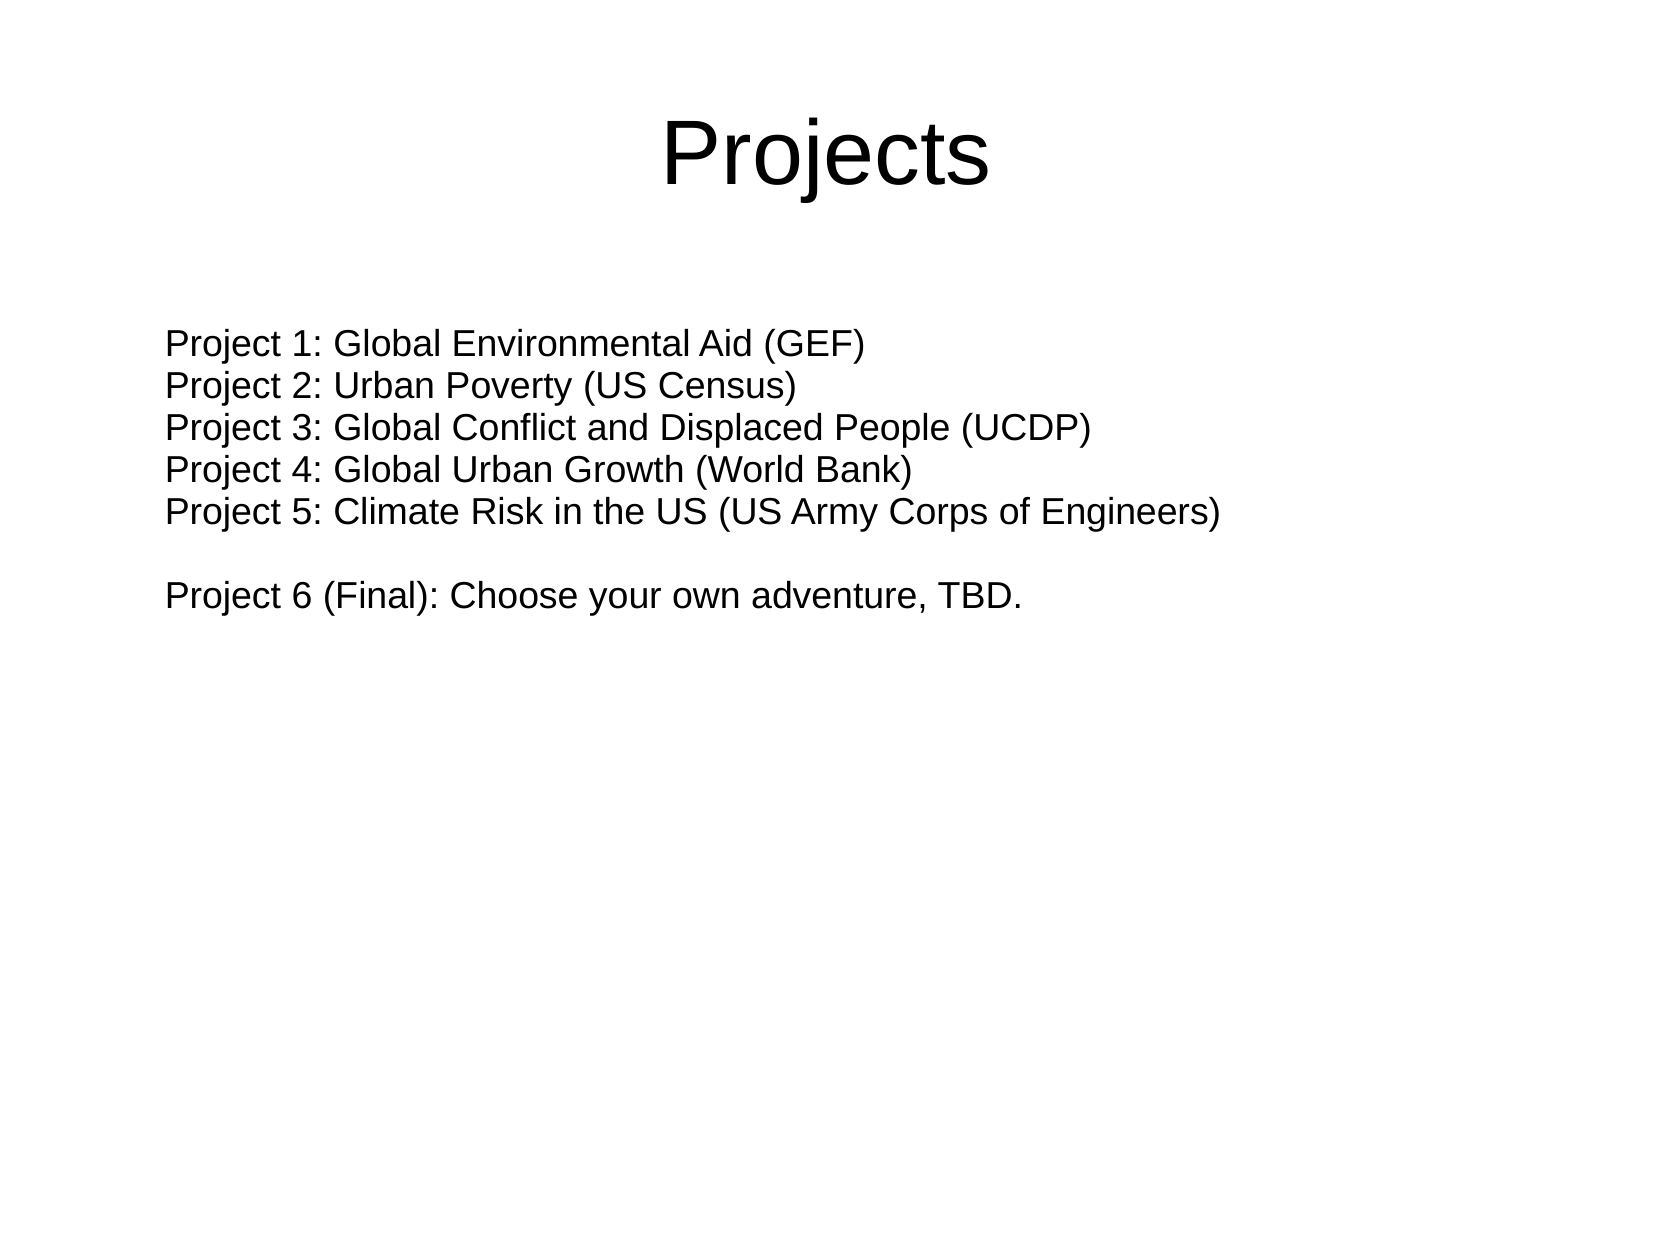

# Projects
Project 1: Global Environmental Aid (GEF)
Project 2: Urban Poverty (US Census)
Project 3: Global Conflict and Displaced People (UCDP)
Project 4: Global Urban Growth (World Bank)
Project 5: Climate Risk in the US (US Army Corps of Engineers)
Project 6 (Final): Choose your own adventure, TBD.